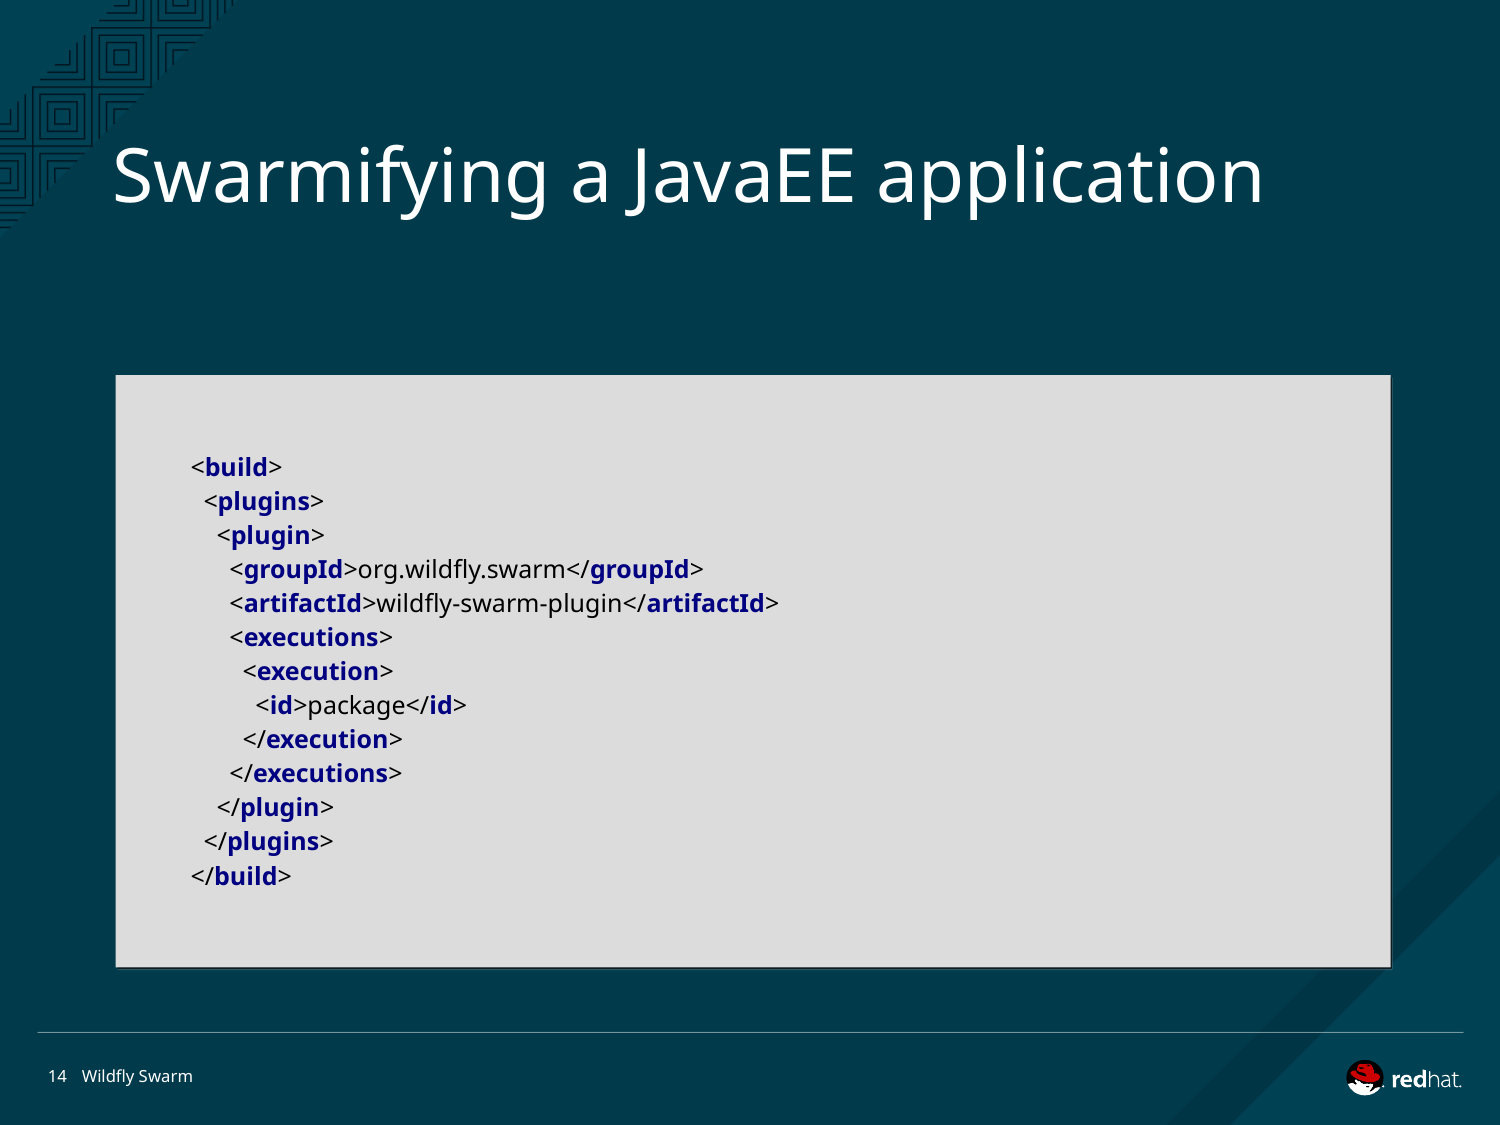

# Swarmifying a JavaEE application
<build>
 <plugins>
 <plugin>
 <groupId>org.wildfly.swarm</groupId>
 <artifactId>wildfly-swarm-plugin</artifactId>
 <executions>
 <execution>
 <id>package</id>
 </execution>
 </executions>
 </plugin>
 </plugins>
</build>
14
Wildfly Swarm